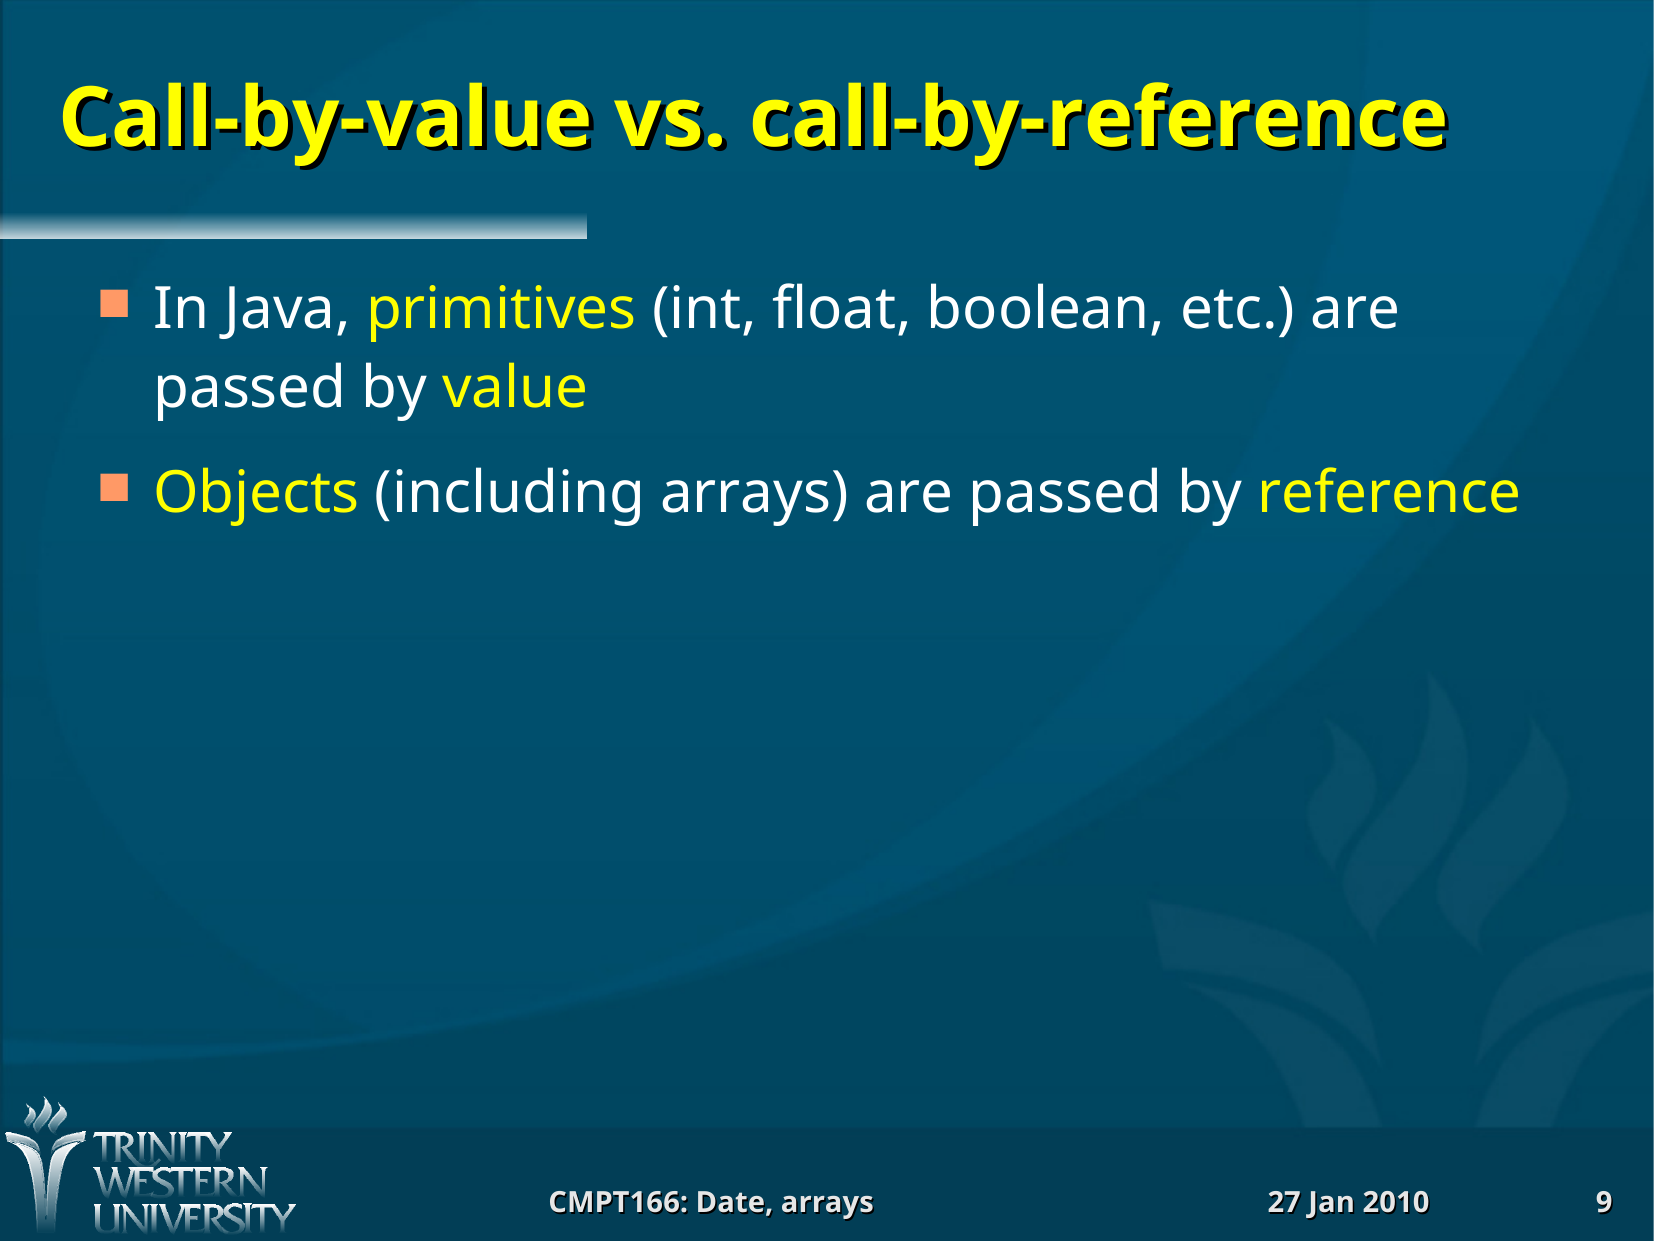

# Call-by-value vs. call-by-reference
In Java, primitives (int, float, boolean, etc.) are passed by value
Objects (including arrays) are passed by reference
CMPT166: Date, arrays
27 Jan 2010
9